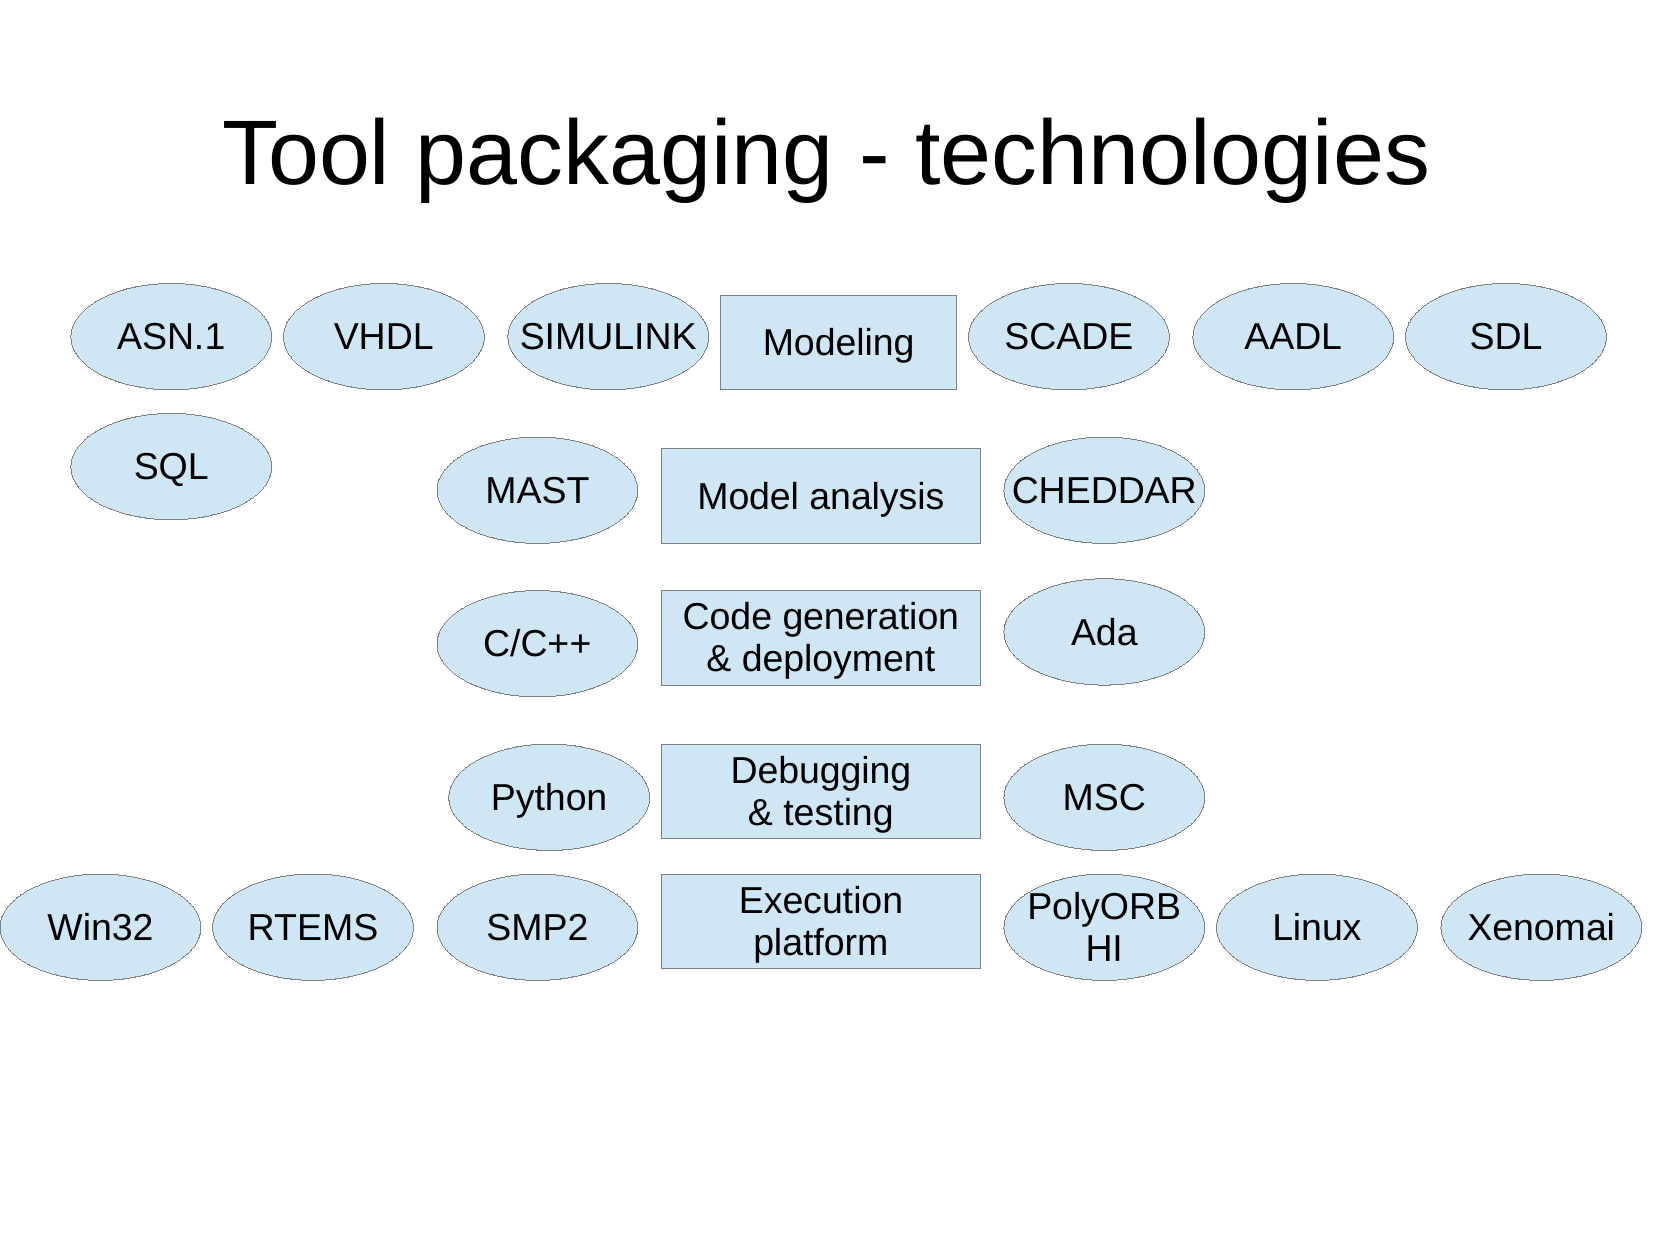

# Tool packaging - technologies
ASN.1
VHDL
SIMULINK
SCADE
AADL
SDL
Modeling
SQL
MAST
CHEDDAR
Model analysis
Ada
C/C++
Code generation
& deployment
Python
Debugging
& testing
MSC
Win32
RTEMS
SMP2
Execution
platform
PolyORB
HI
Linux
Xenomai